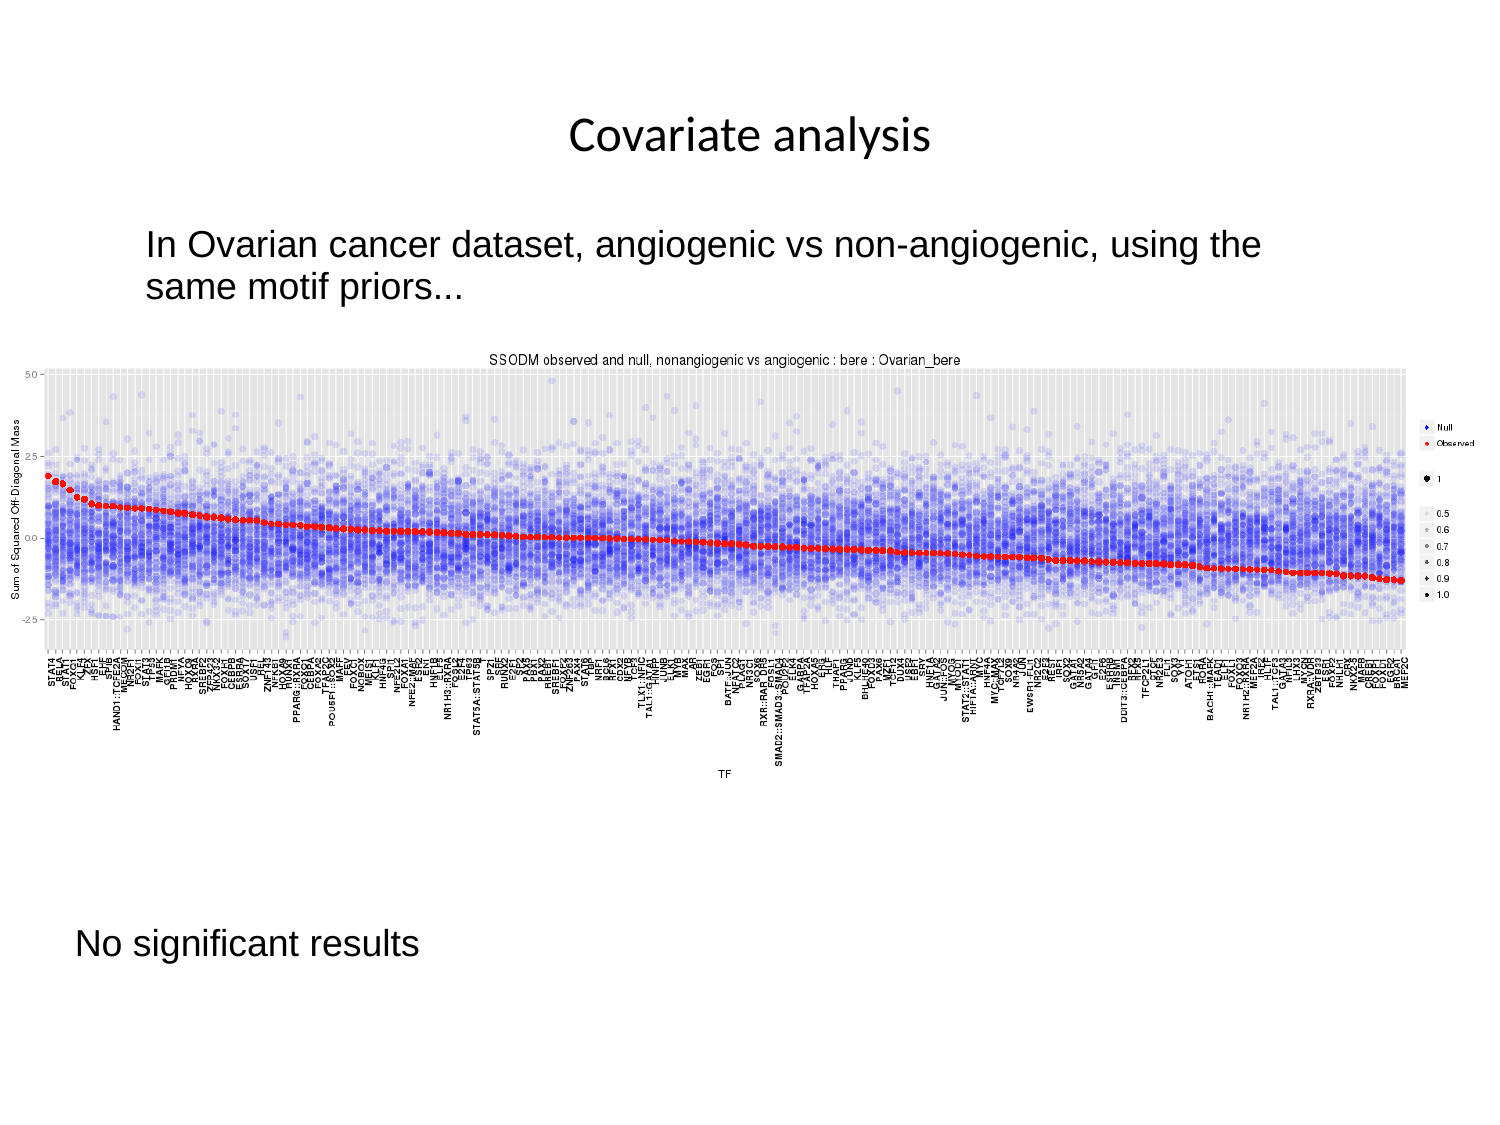

# Covariate analysis
In Ovarian cancer dataset, angiogenic vs non-angiogenic, using the same motif priors...
No significant results